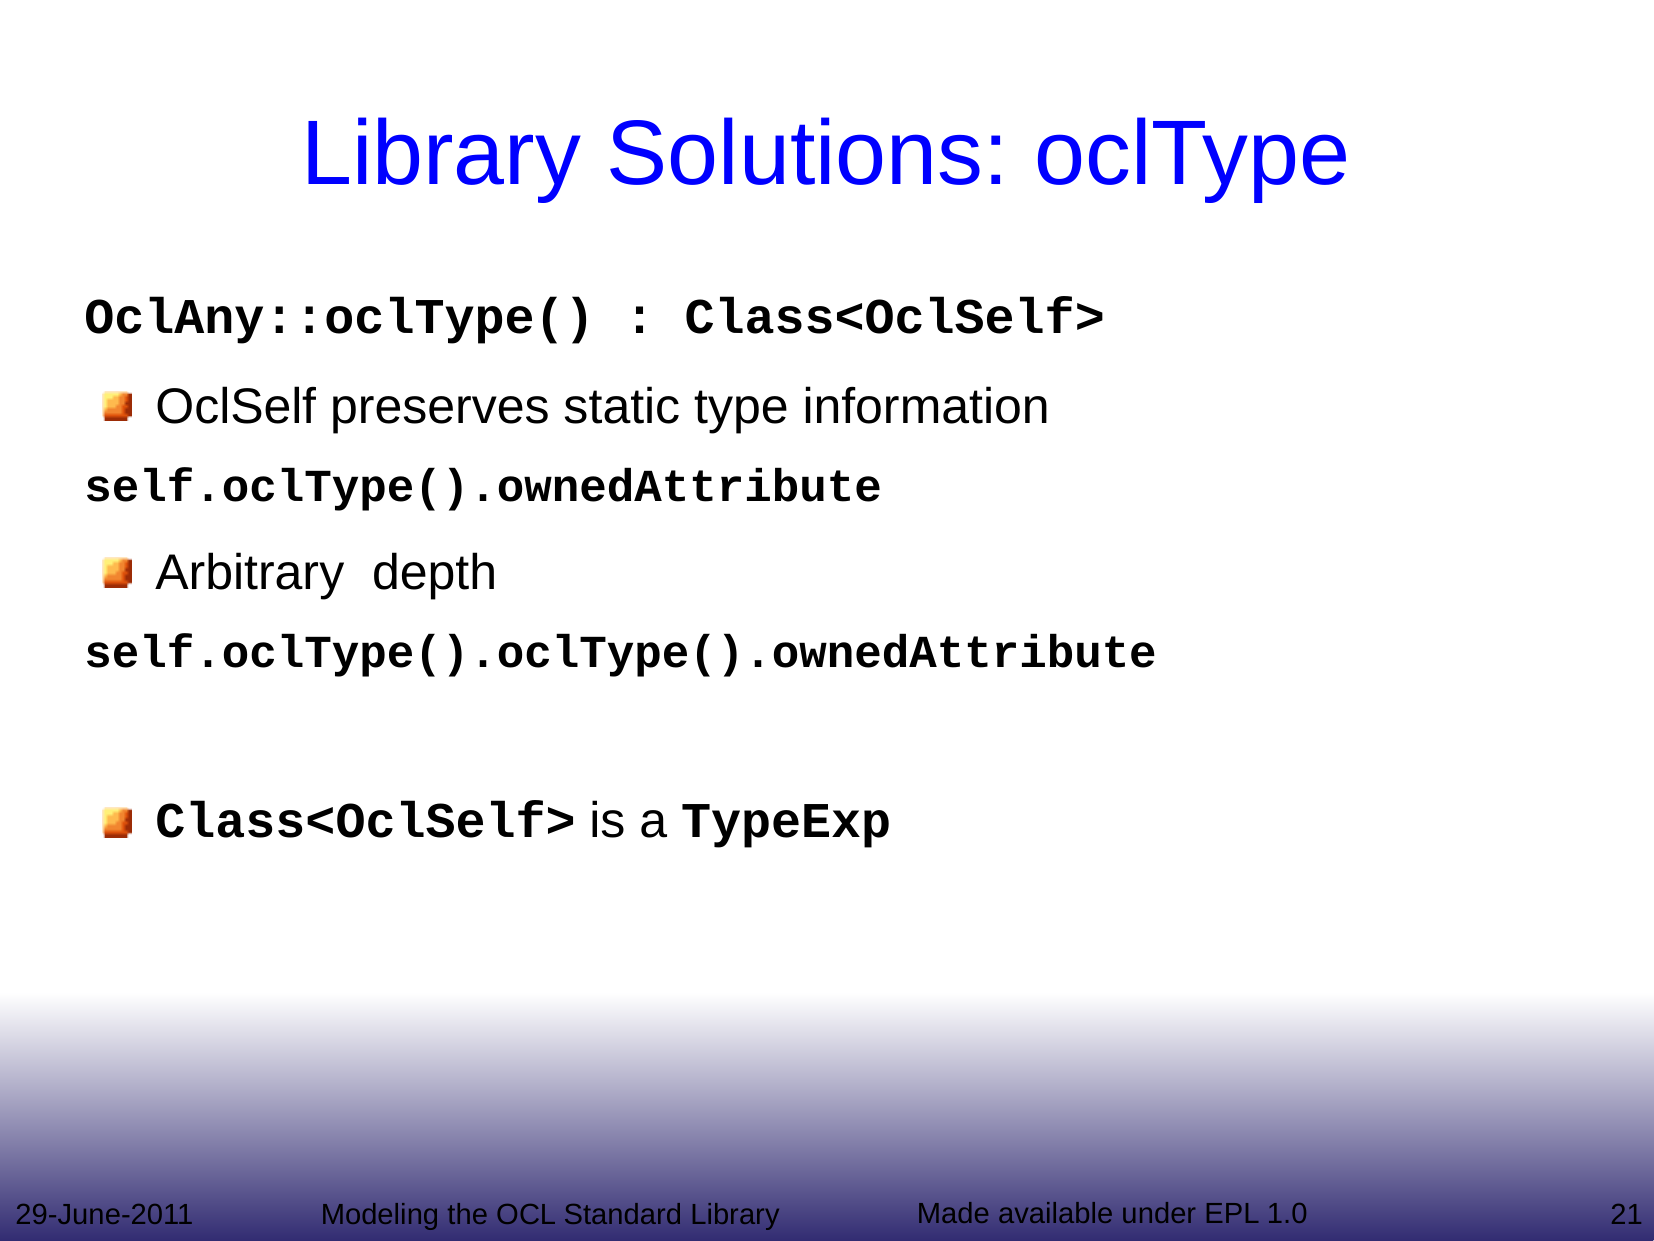

# Library Solutions: oclType
OclAny::oclType() : Class<OclSelf>
OclSelf preserves static type information
self.oclType().ownedAttribute
Arbitrary depth
self.oclType().oclType().ownedAttribute
Class<OclSelf> is a TypeExp
29-June-2011
Modeling the OCL Standard Library
21